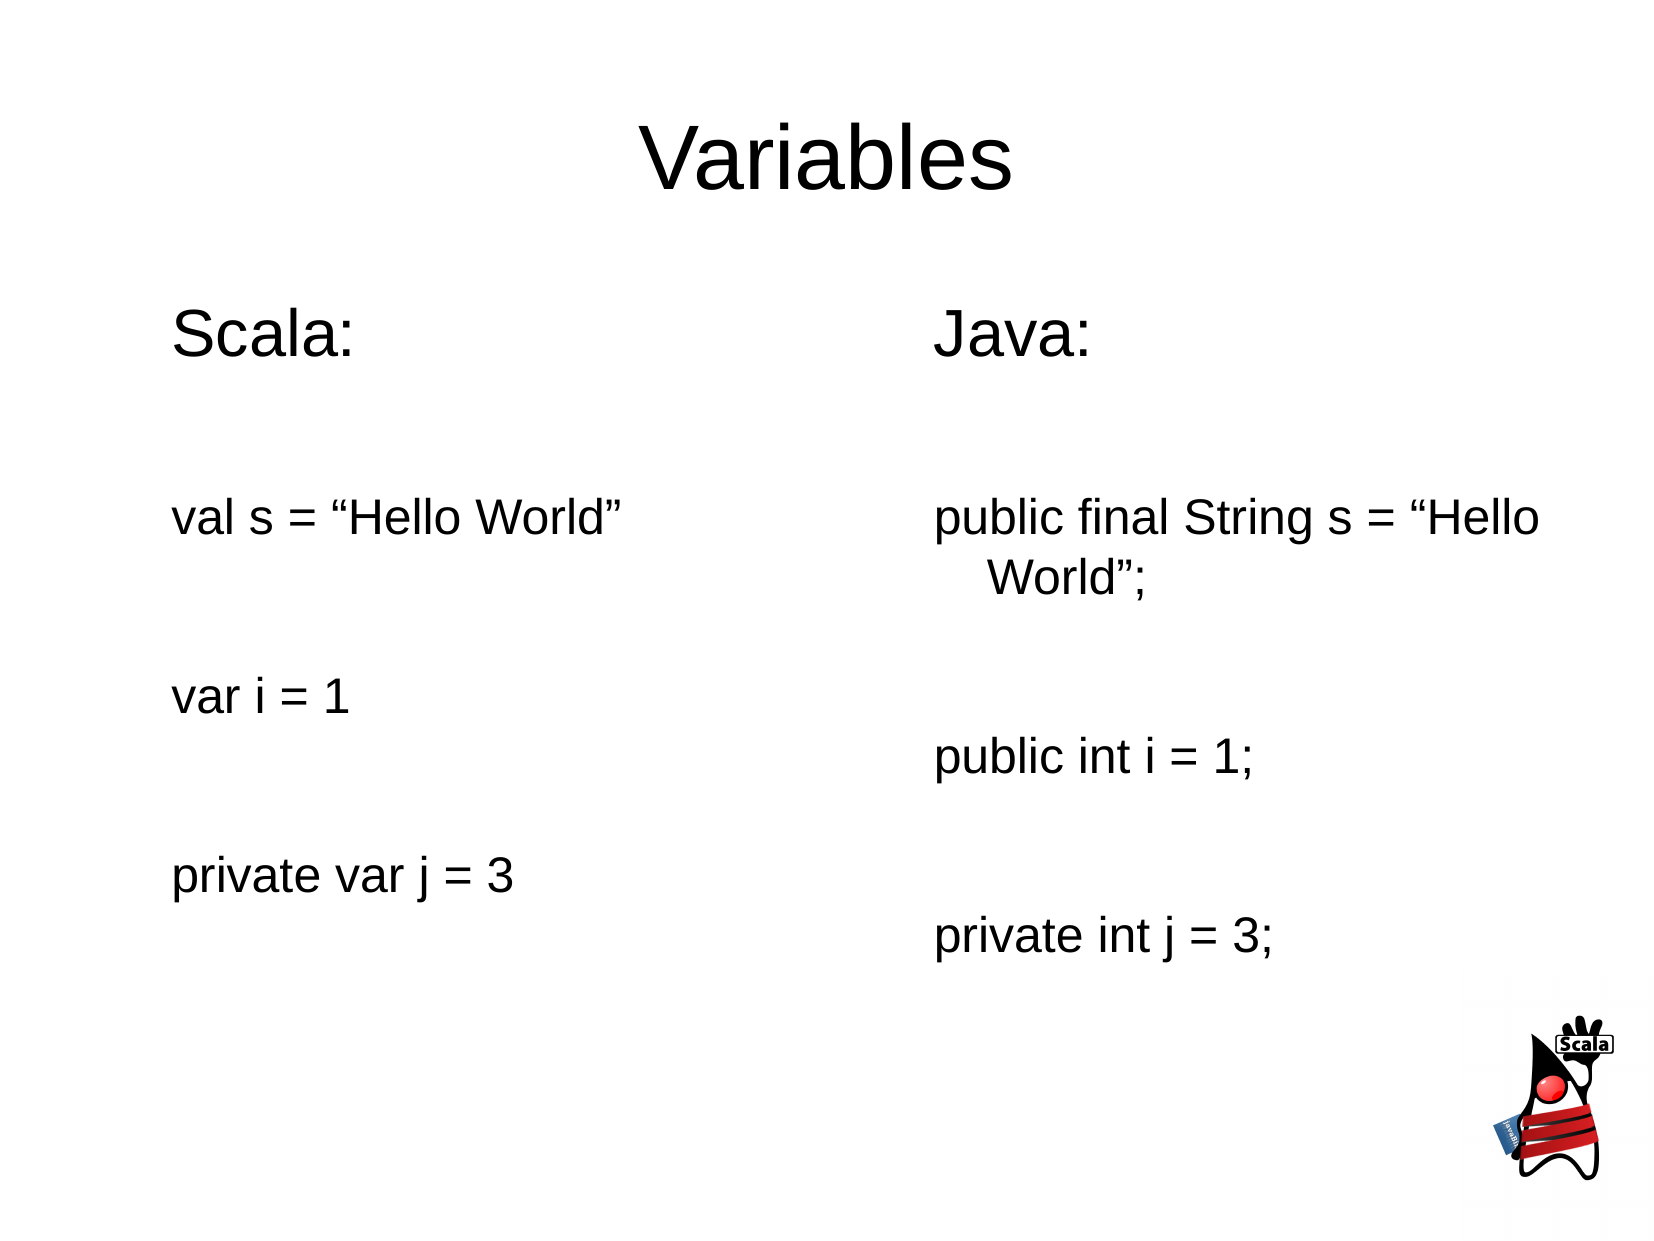

# Variables
Scala:
val s = “Hello World”
var i = 1
private var j = 3
Java:
public final String s = “Hello World”;
public int i = 1;
private int j = 3;